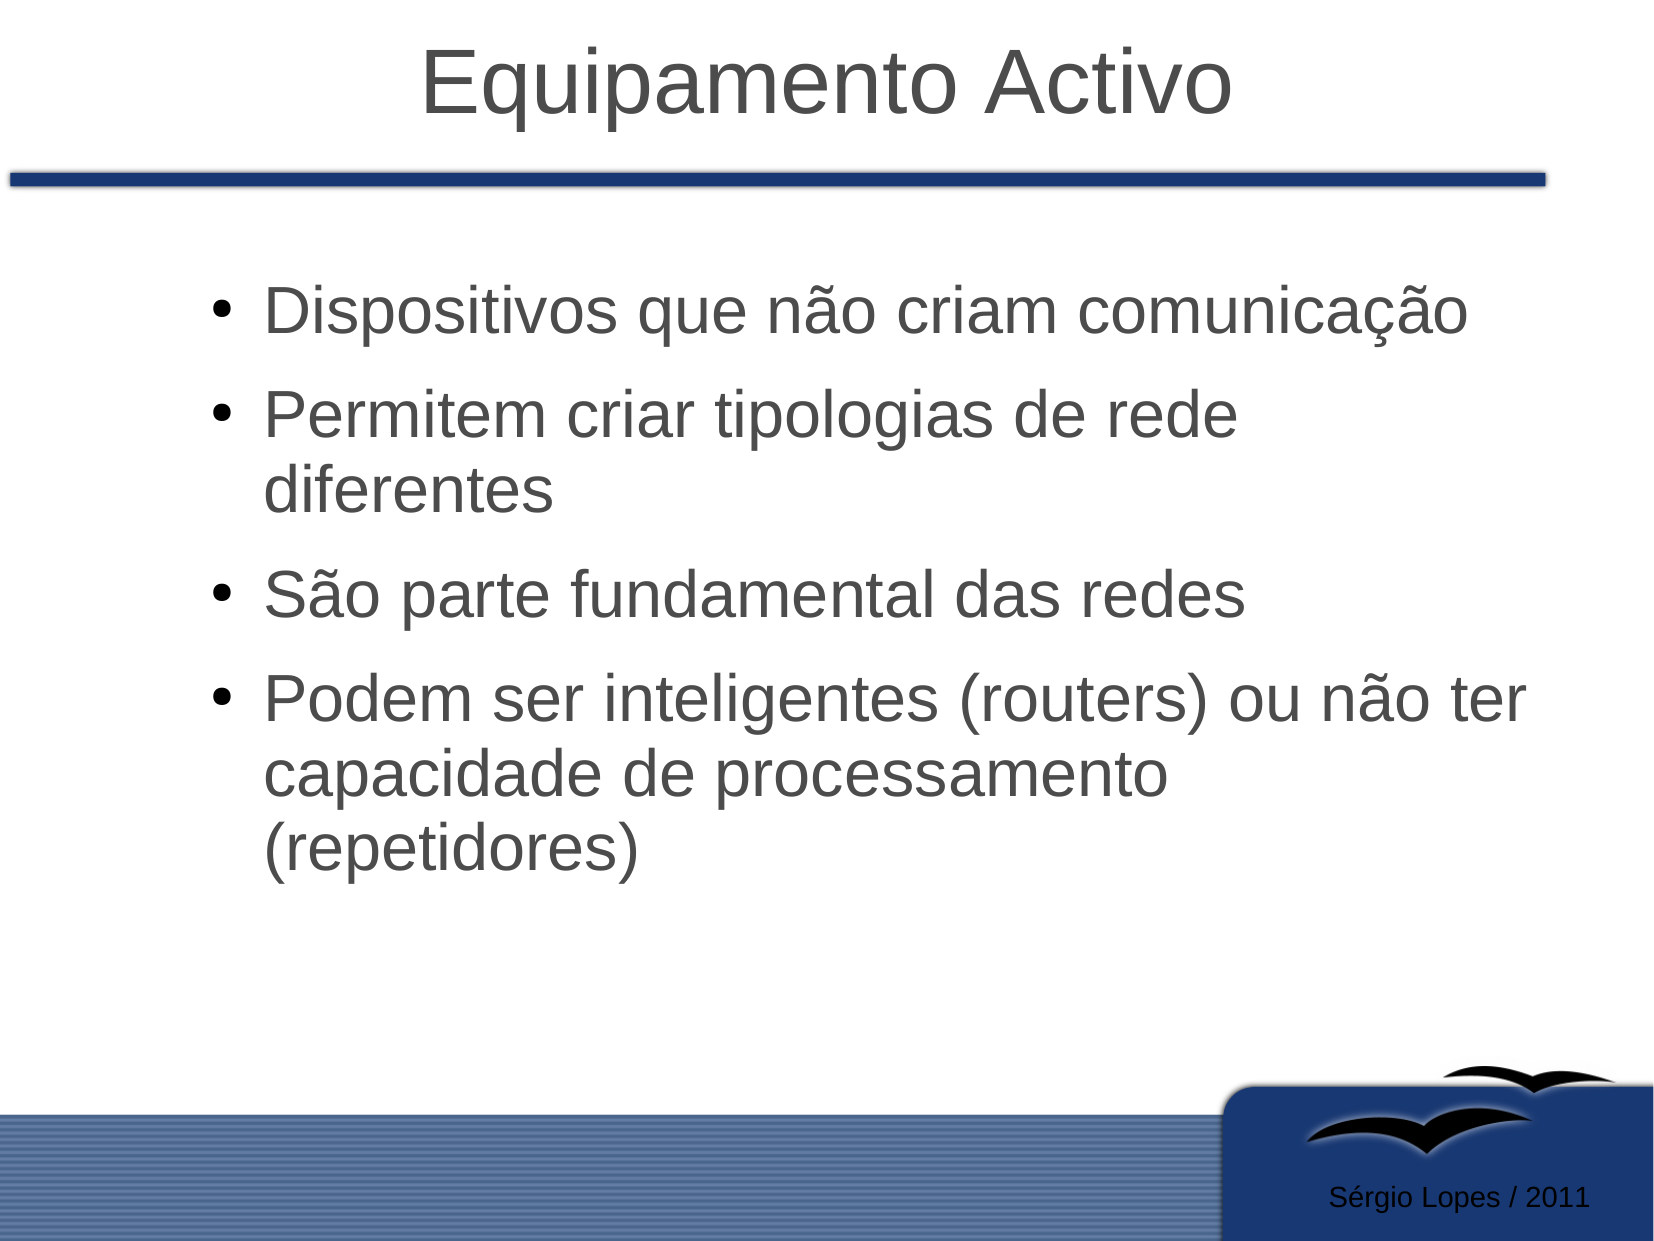

# Equipamento Activo
Dispositivos que não criam comunicação
Permitem criar tipologias de rede diferentes
São parte fundamental das redes
Podem ser inteligentes (routers) ou não ter capacidade de processamento (repetidores)
Sérgio Lopes / 2011